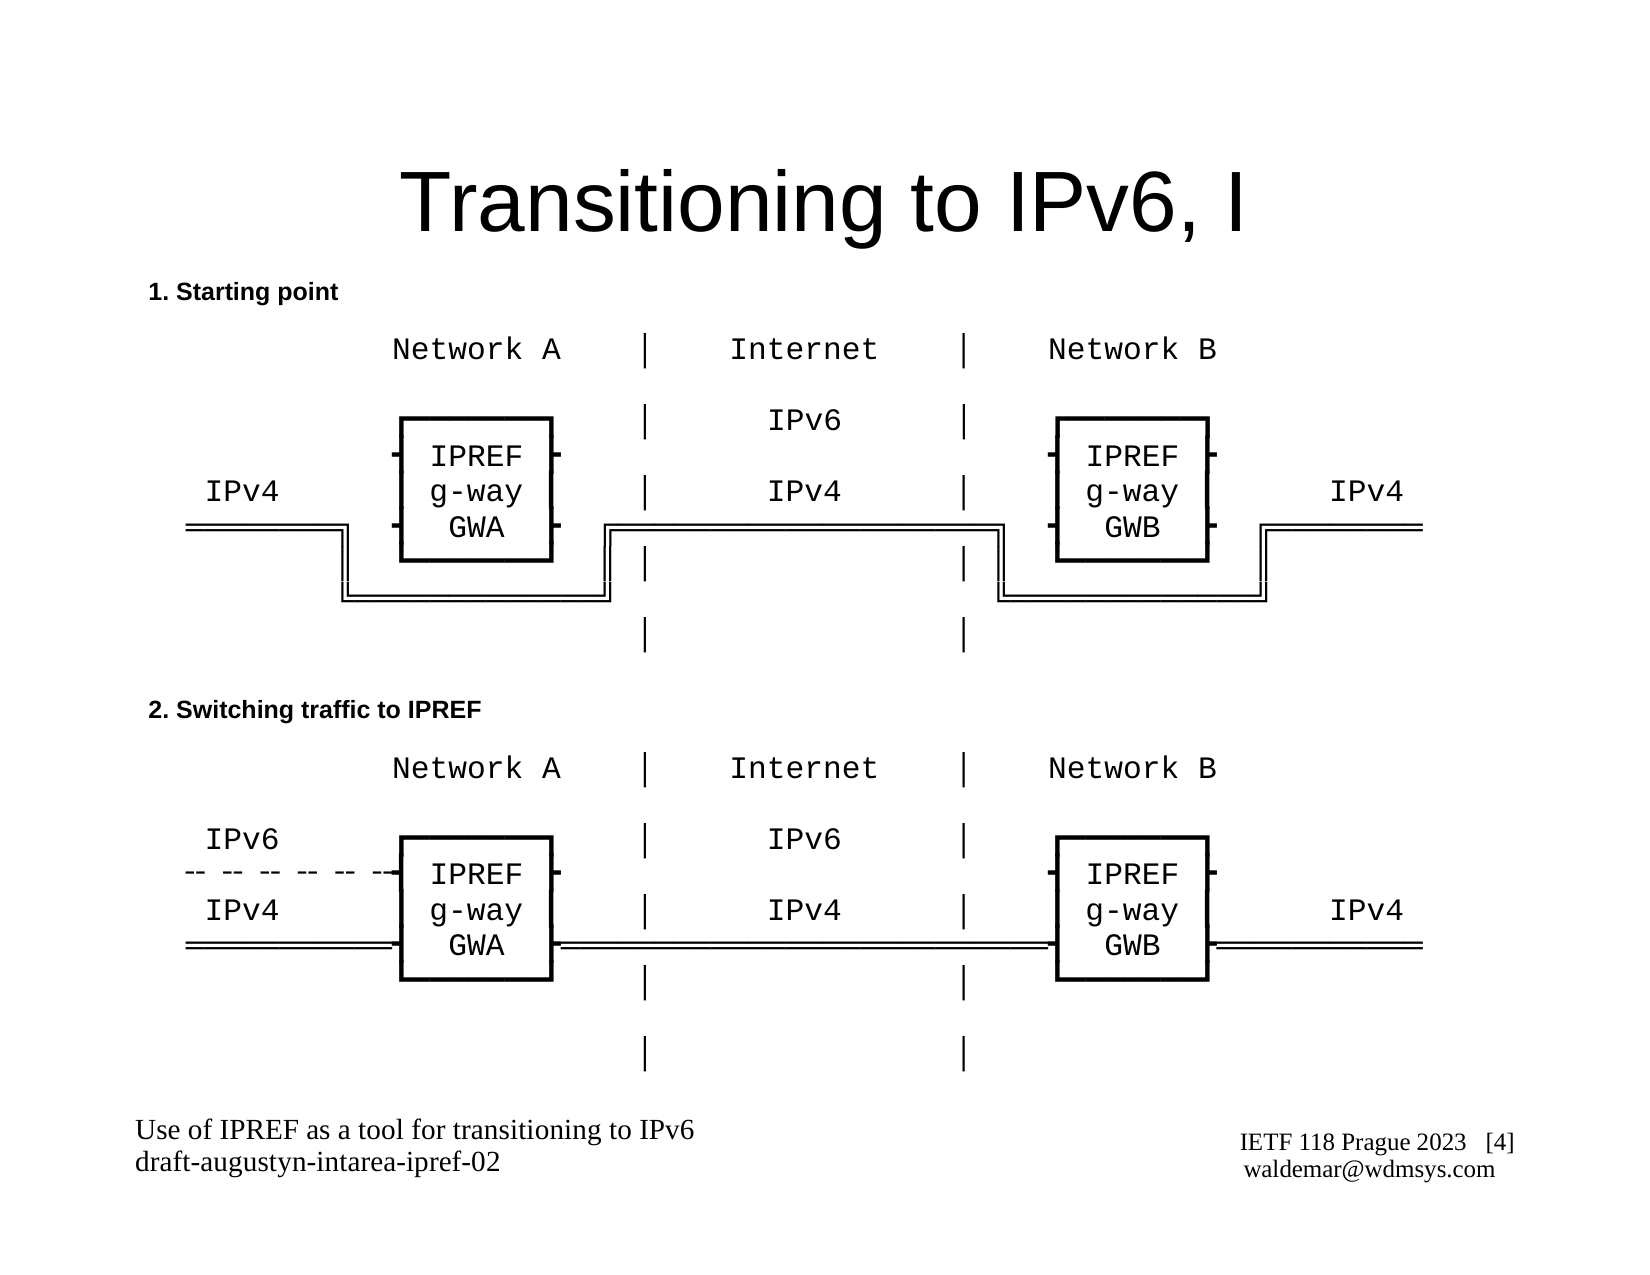

# Transitioning to IPv6, I
1. Starting point
 Network A │ Internet │ Network B
 ┏━━━━━━━┓ │ IPv6 │ ┏━━━━━━━┓
 ┫ IPREF ┣ ┫ IPREF ┣
 IPv4 ┃ g-way ┃ │ IPv4 │ ┃ g-way ┃ IPv4
 ════════╗ ┫ GWA ┣ ╔════════════════════╗ ┫ GWB ┣ ╔════════
 ║ ┗━━━━━━━┛ ║ │ │ ║ ┗━━━━━━━┛ ║
 ╚═════════════╝ ╚═════════════╝
 │ │
2. Switching traffic to IPREF
 Network A │ Internet │ Network B
 IPv6 ┏━━━━━━━┓ │ IPv6 │ ┏━━━━━━━┓
 ╌ ╌ ╌ ╌ ╌ ╌┫ IPREF ┣ ┫ IPREF ┣
 IPv4 ┃ g-way ┃ │ IPv4 │ ┃ g-way ┃ IPv4
 ═══════════┫ GWA ┣══════════════════════════┫ GWB ┣═══════════
 ┗━━━━━━━┛ │ │ ┗━━━━━━━┛
 │ │
4